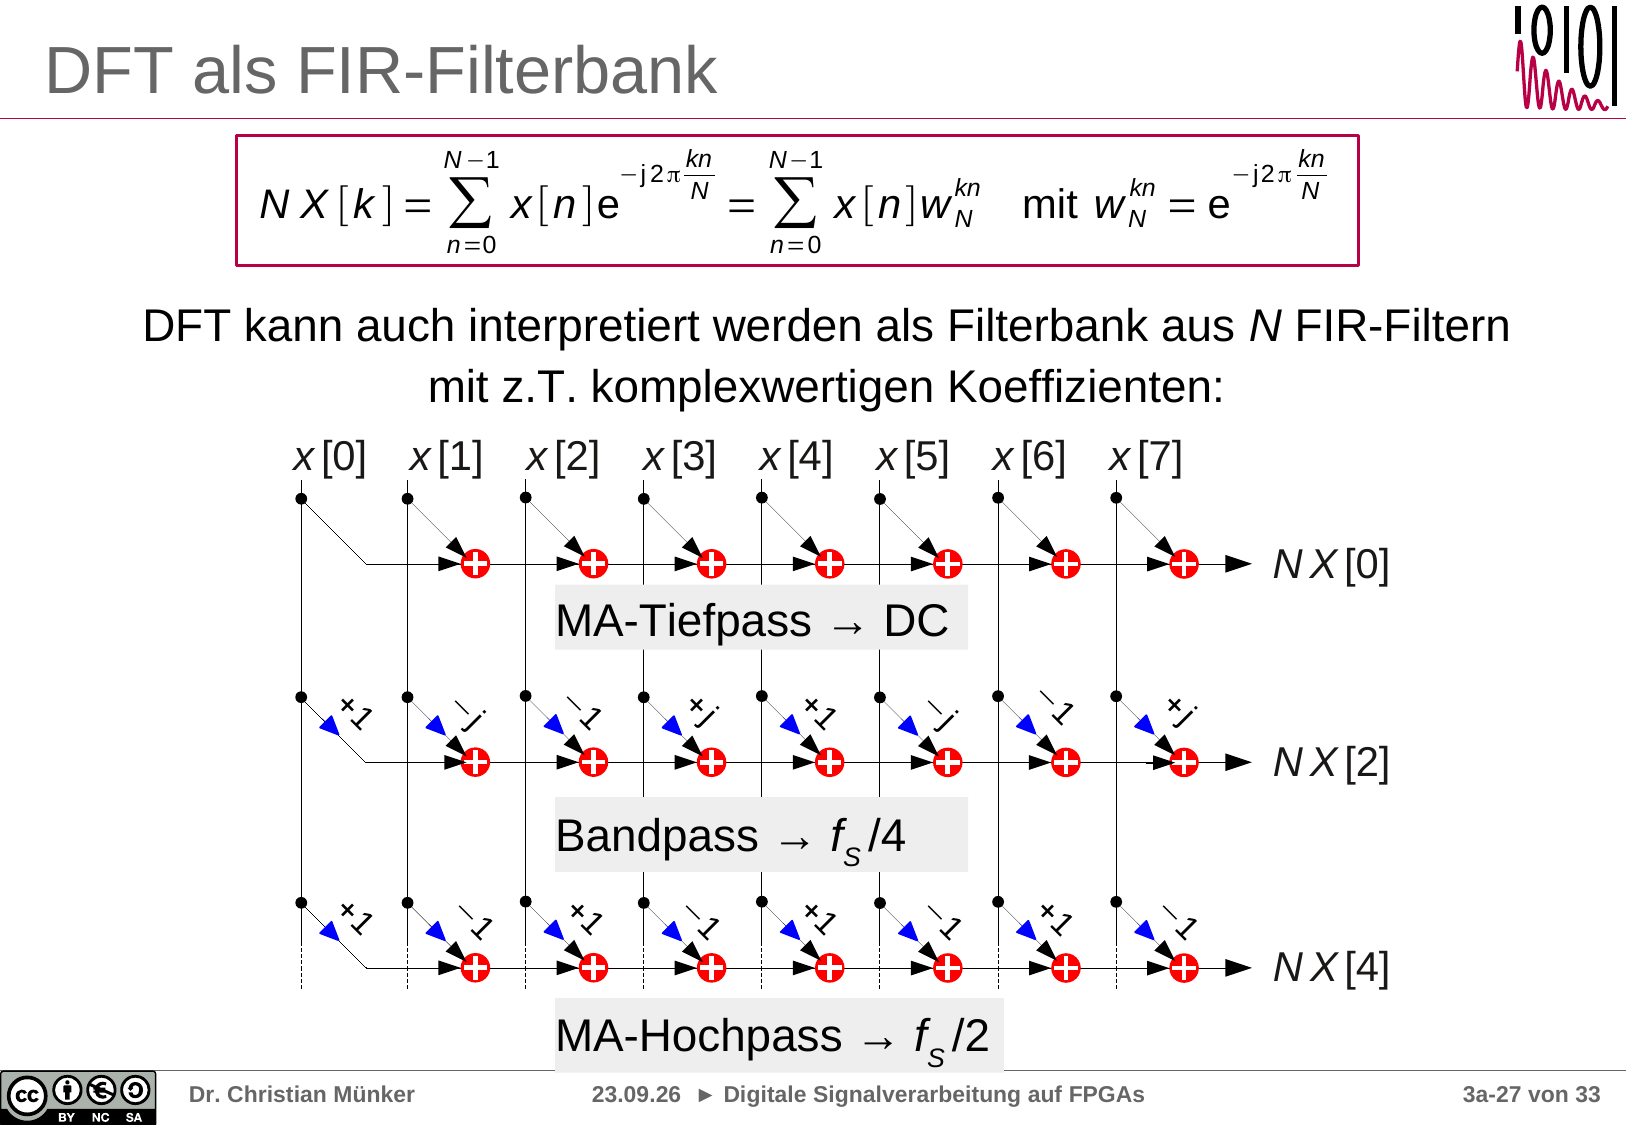

# DFT als FIR-Filterbank
DFT kann auch interpretiert werden als Filterbank aus N FIR-Filtern mit z.T. komplexwertigen Koeffizienten:
x [0]
x [1]
x [2]
x [3]
x [4]
x [5]
x [6]
x [7]
N X [0]
MA-Tiefpass → DC
N X [2]
Bandpass → fS /4
N X [4]
MA-Hochpass → fS /2